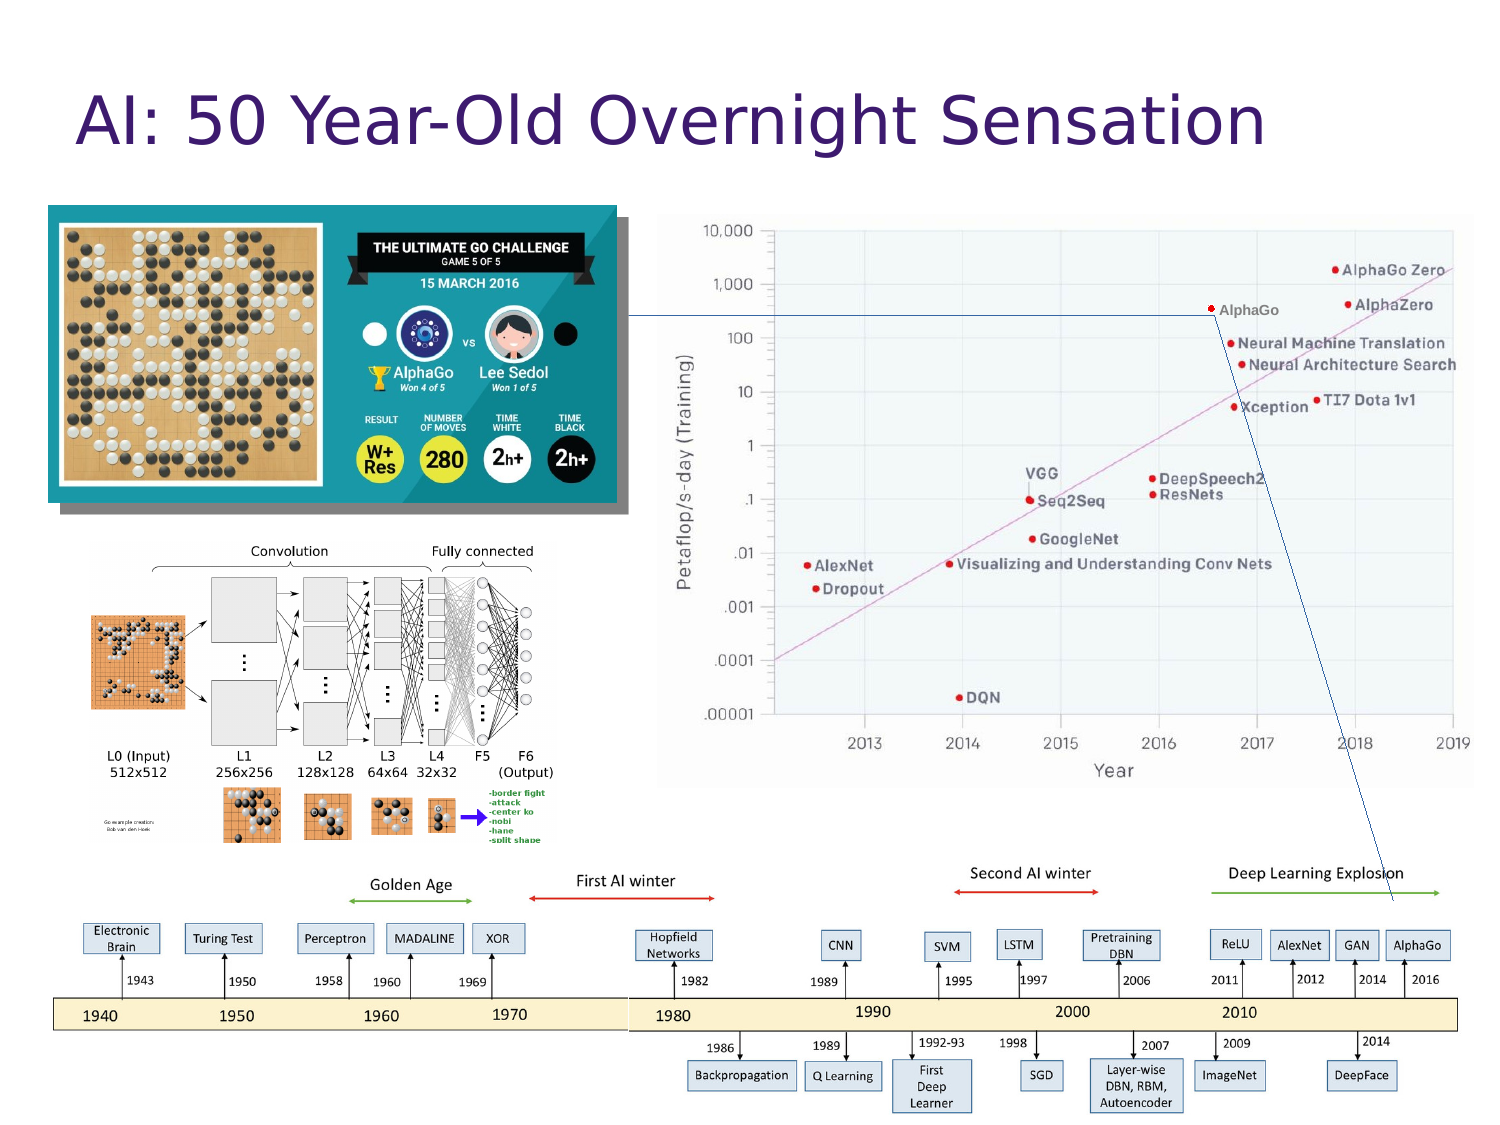

# AI: 50 Year-Old Overnight Sensation
AlphaGo